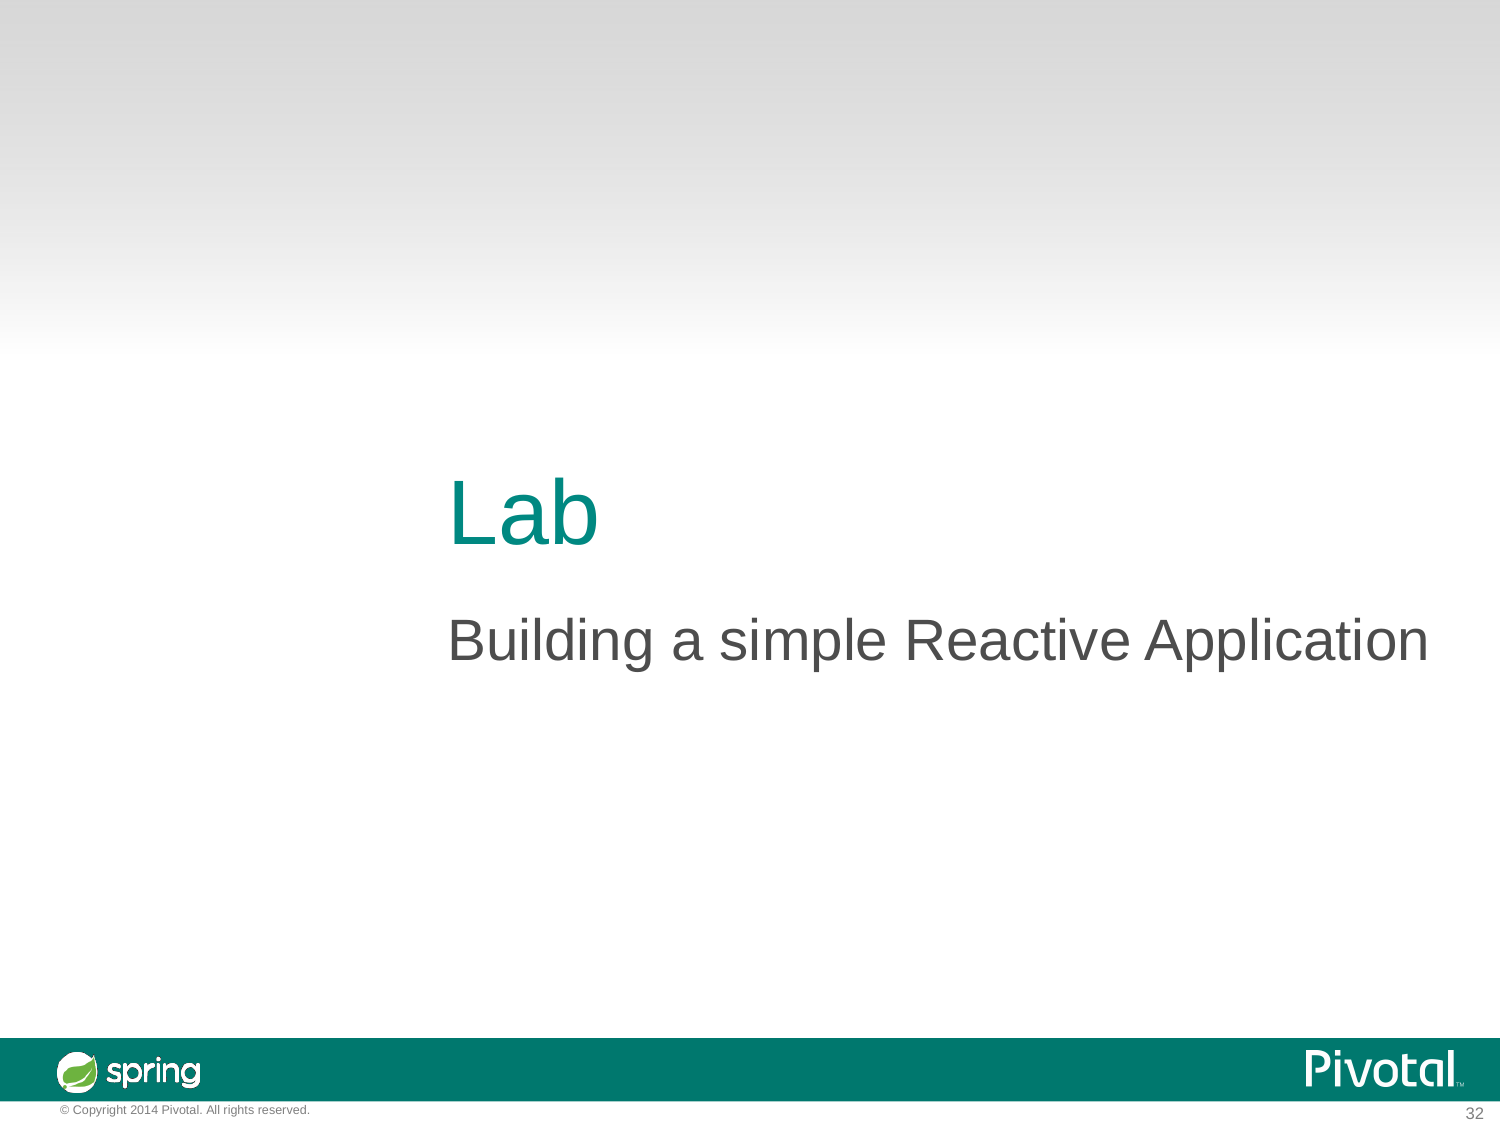

# Lab
Building a simple Reactive Application